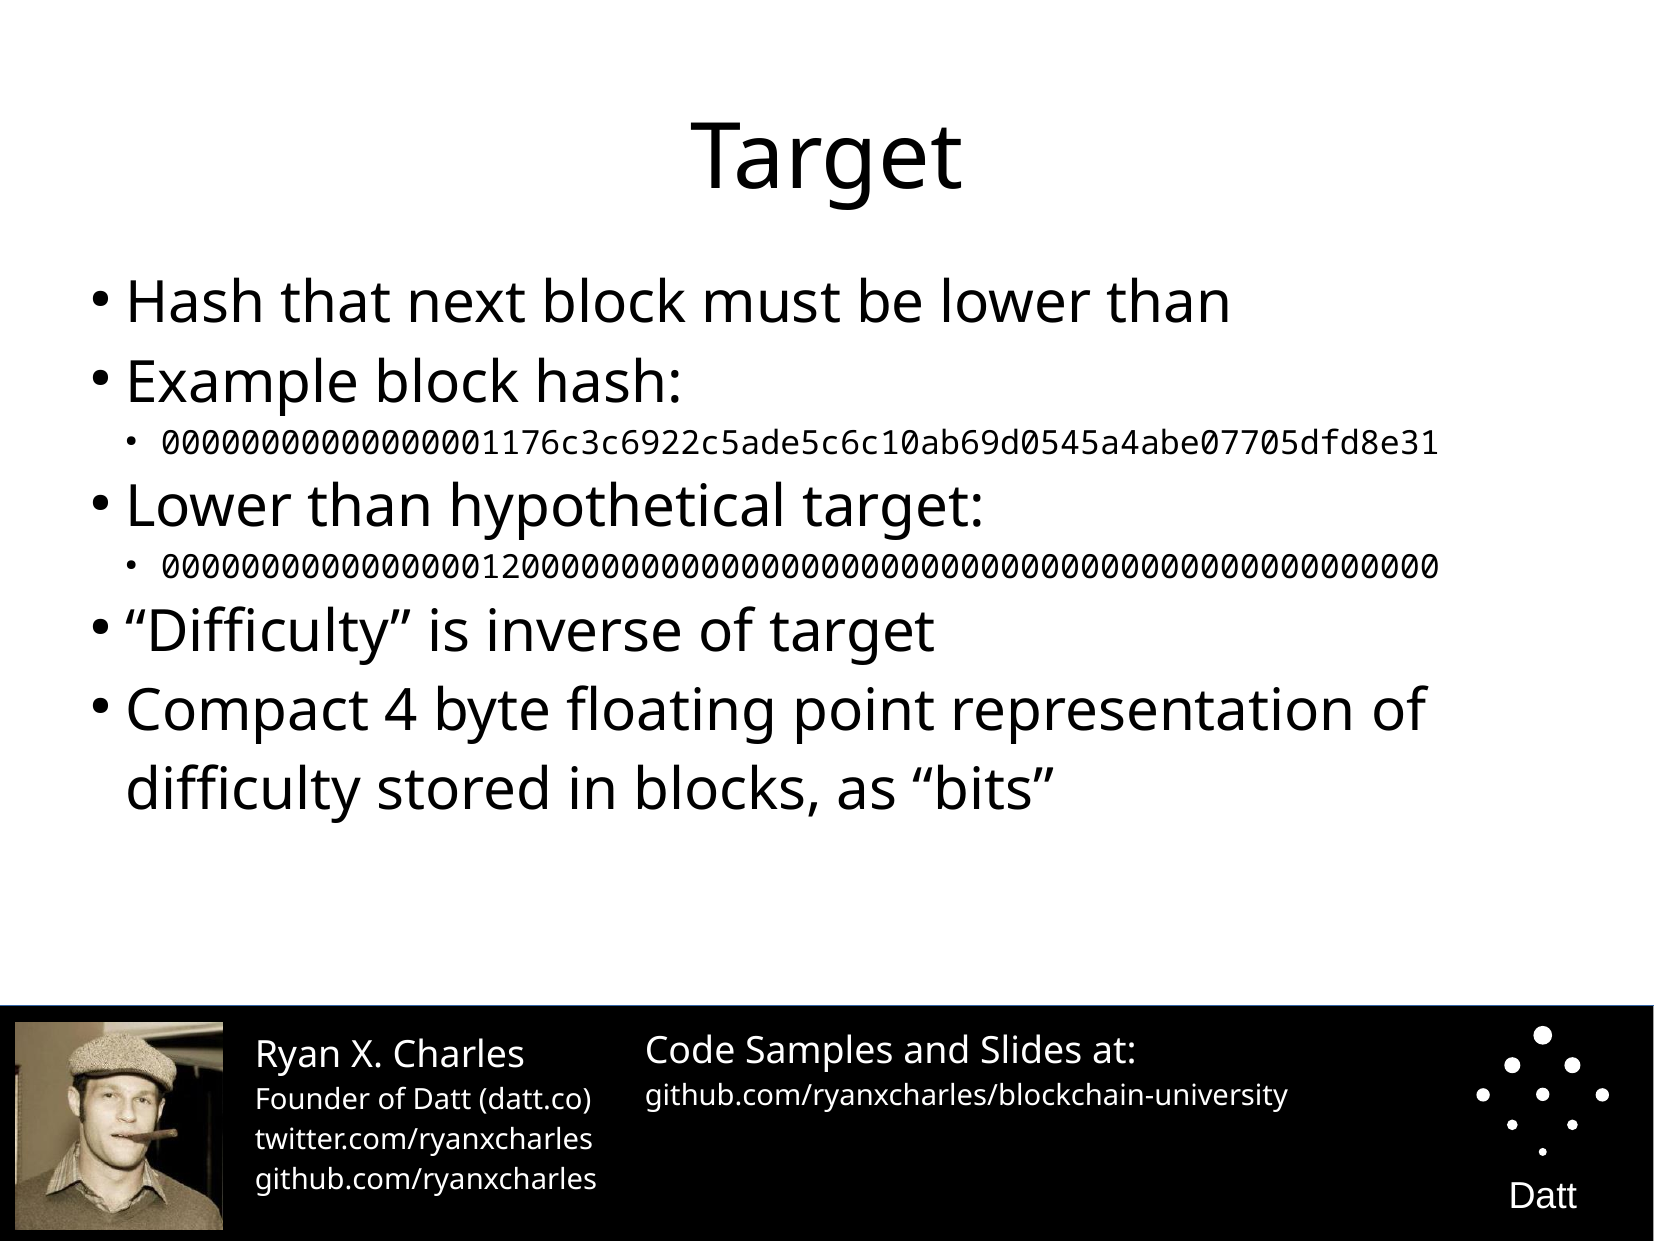

# Target
Hash that next block must be lower than
Example block hash:
00000000000000001176c3c6922c5ade5c6c10ab69d0545a4abe07705dfd8e31
Lower than hypothetical target:
0000000000000000120000000000000000000000000000000000000000000000
“Difficulty” is inverse of target
Compact 4 byte floating point representation of difficulty stored in blocks, as “bits”
Code Samples and Slides at:
github.com/ryanxcharles/blockchain-university
Ryan X. Charles
Founder of Datt (datt.co)
twitter.com/ryanxcharles
github.com/ryanxcharles
Datt